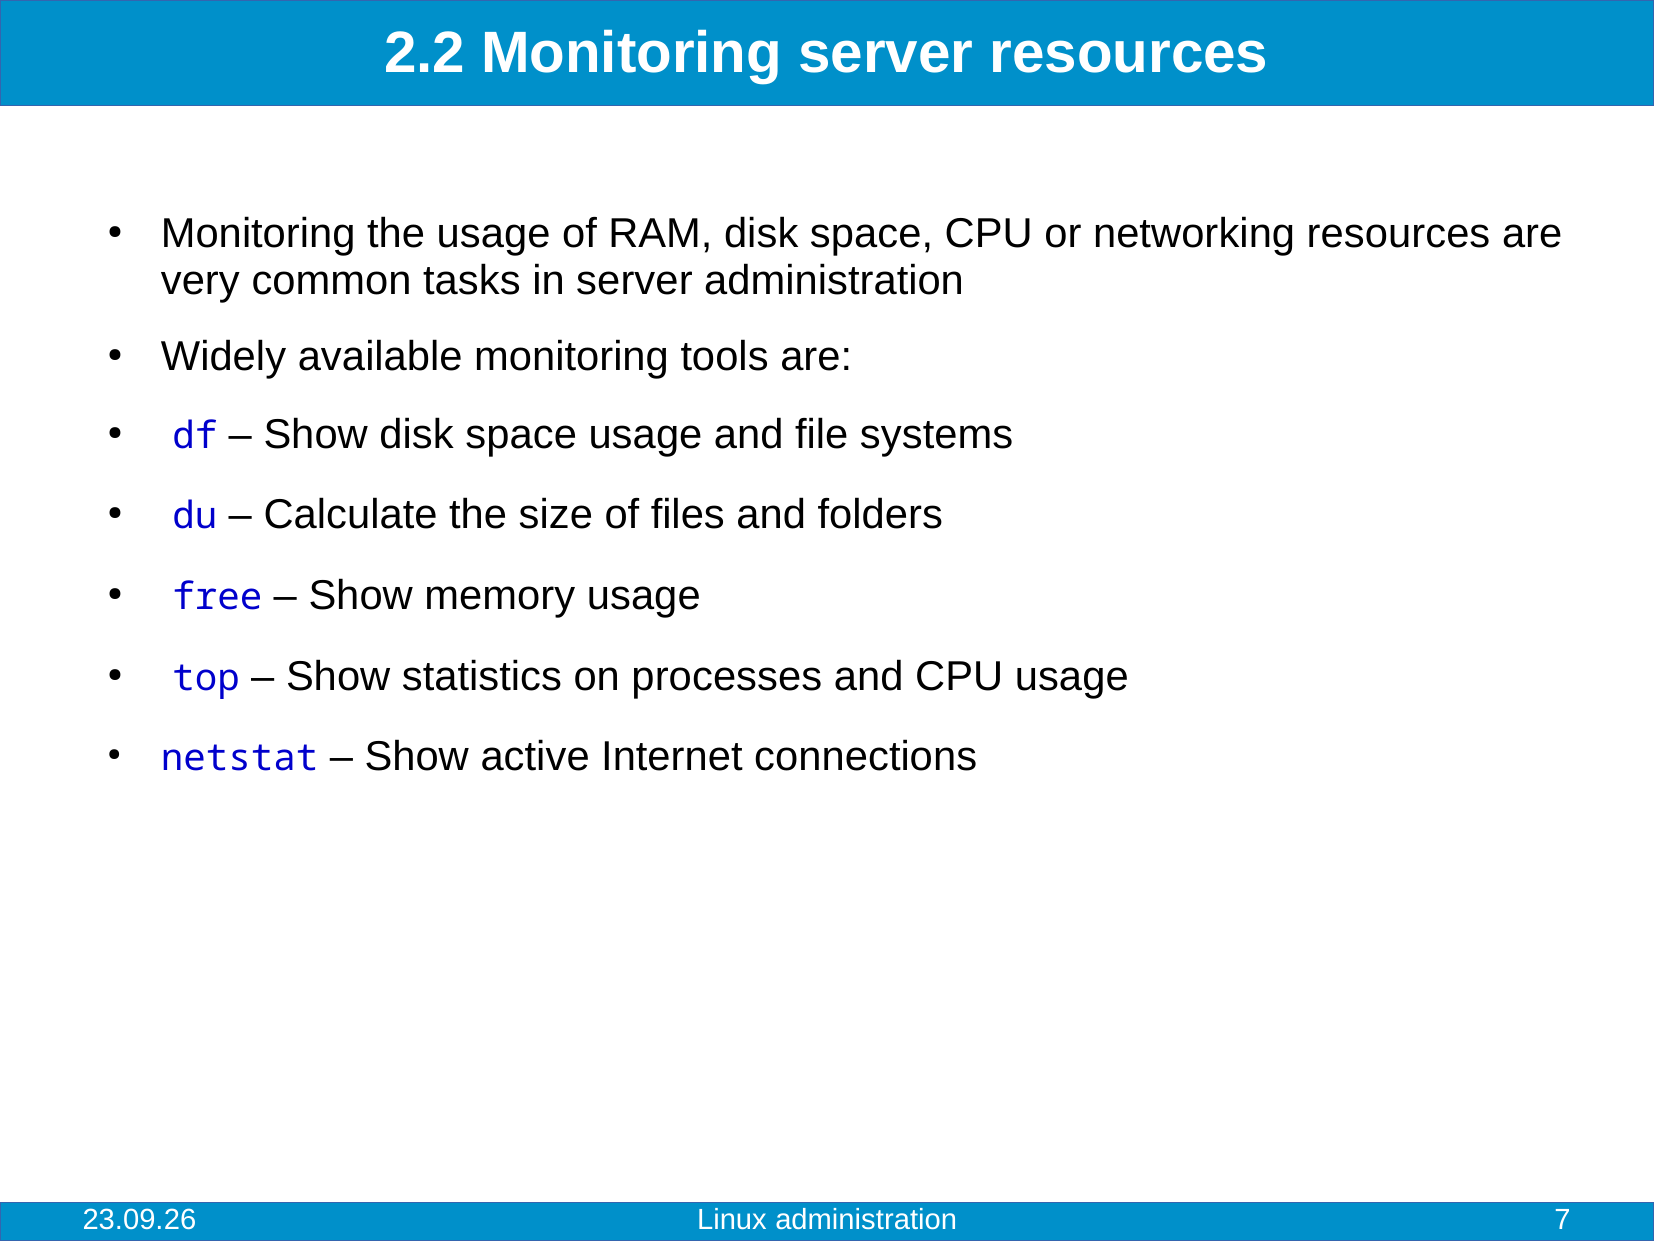

# 2.2 Monitoring server resources
Monitoring the usage of RAM, disk space, CPU or networking resources are very common tasks in server administration
Widely available monitoring tools are:
 df – Show disk space usage and file systems
 du – Calculate the size of files and folders
 free – Show memory usage
 top – Show statistics on processes and CPU usage
netstat – Show active Internet connections
Linux administration
7